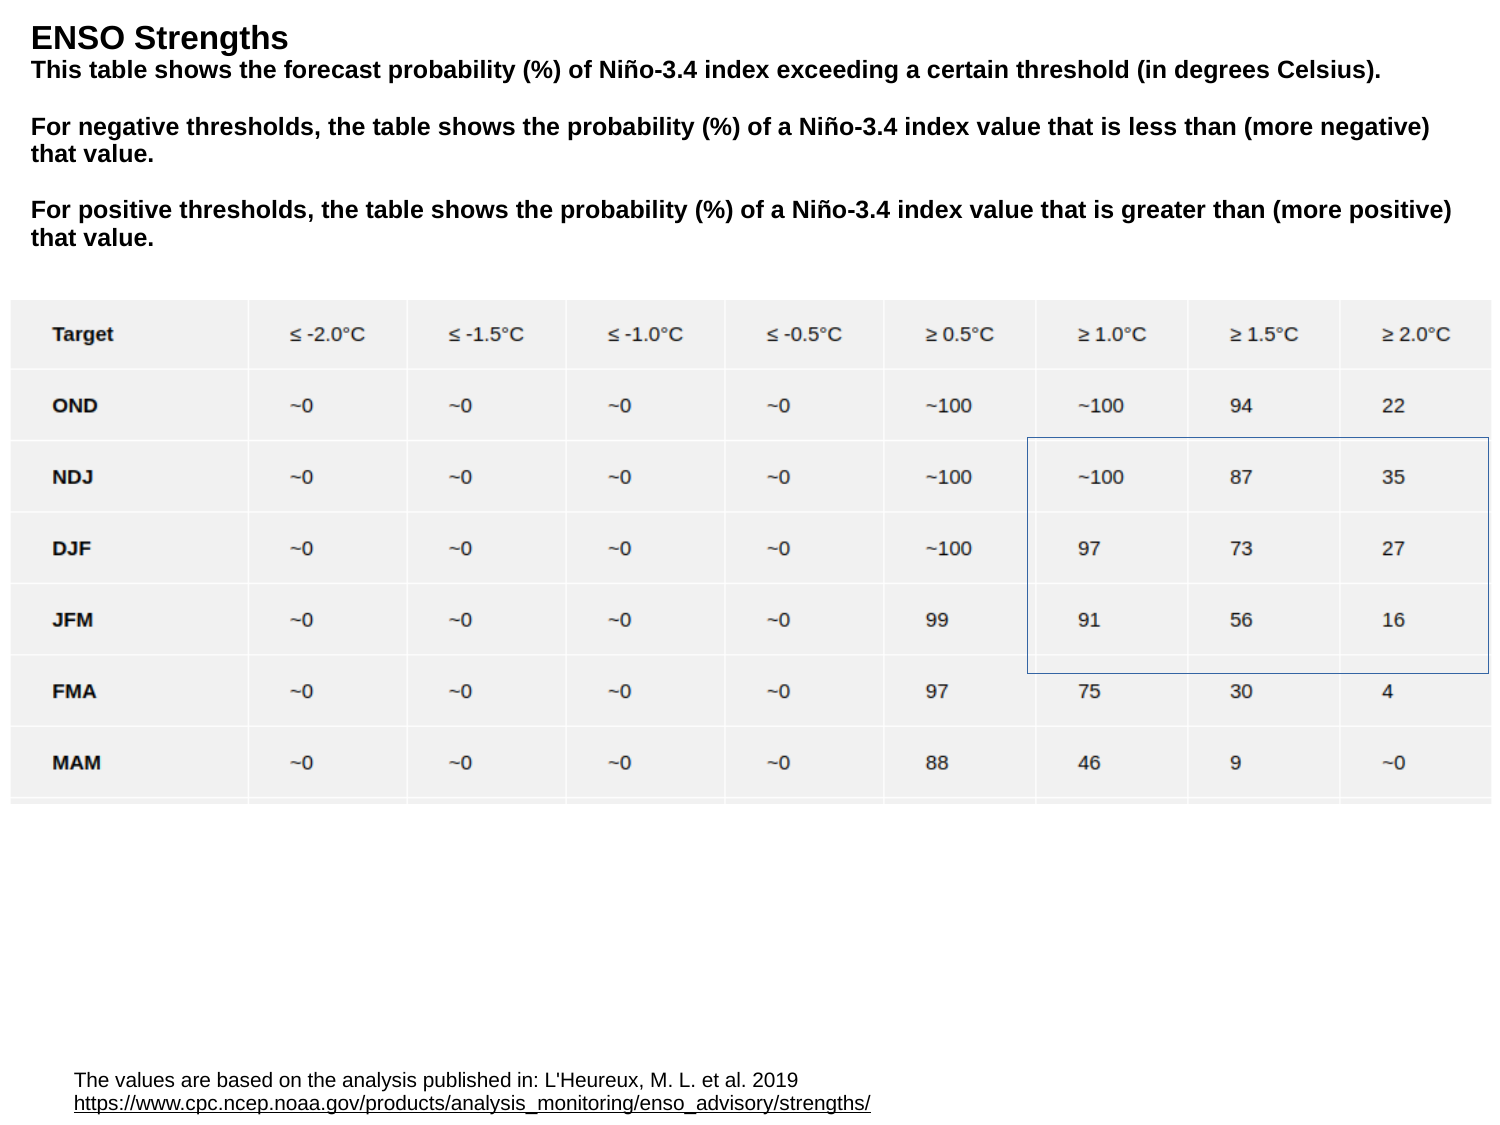

ENSO Strengths
This table shows the forecast probability (%) of Niño-3.4 index exceeding a certain threshold (in degrees Celsius).
For negative thresholds, the table shows the probability (%) of a Niño-3.4 index value that is less than (more negative) that value.
For positive thresholds, the table shows the probability (%) of a Niño-3.4 index value that is greater than (more positive) that value.
The values are based on the analysis published in: L'Heureux, M. L. et al. 2019
https://www.cpc.ncep.noaa.gov/products/analysis_monitoring/enso_advisory/strengths/